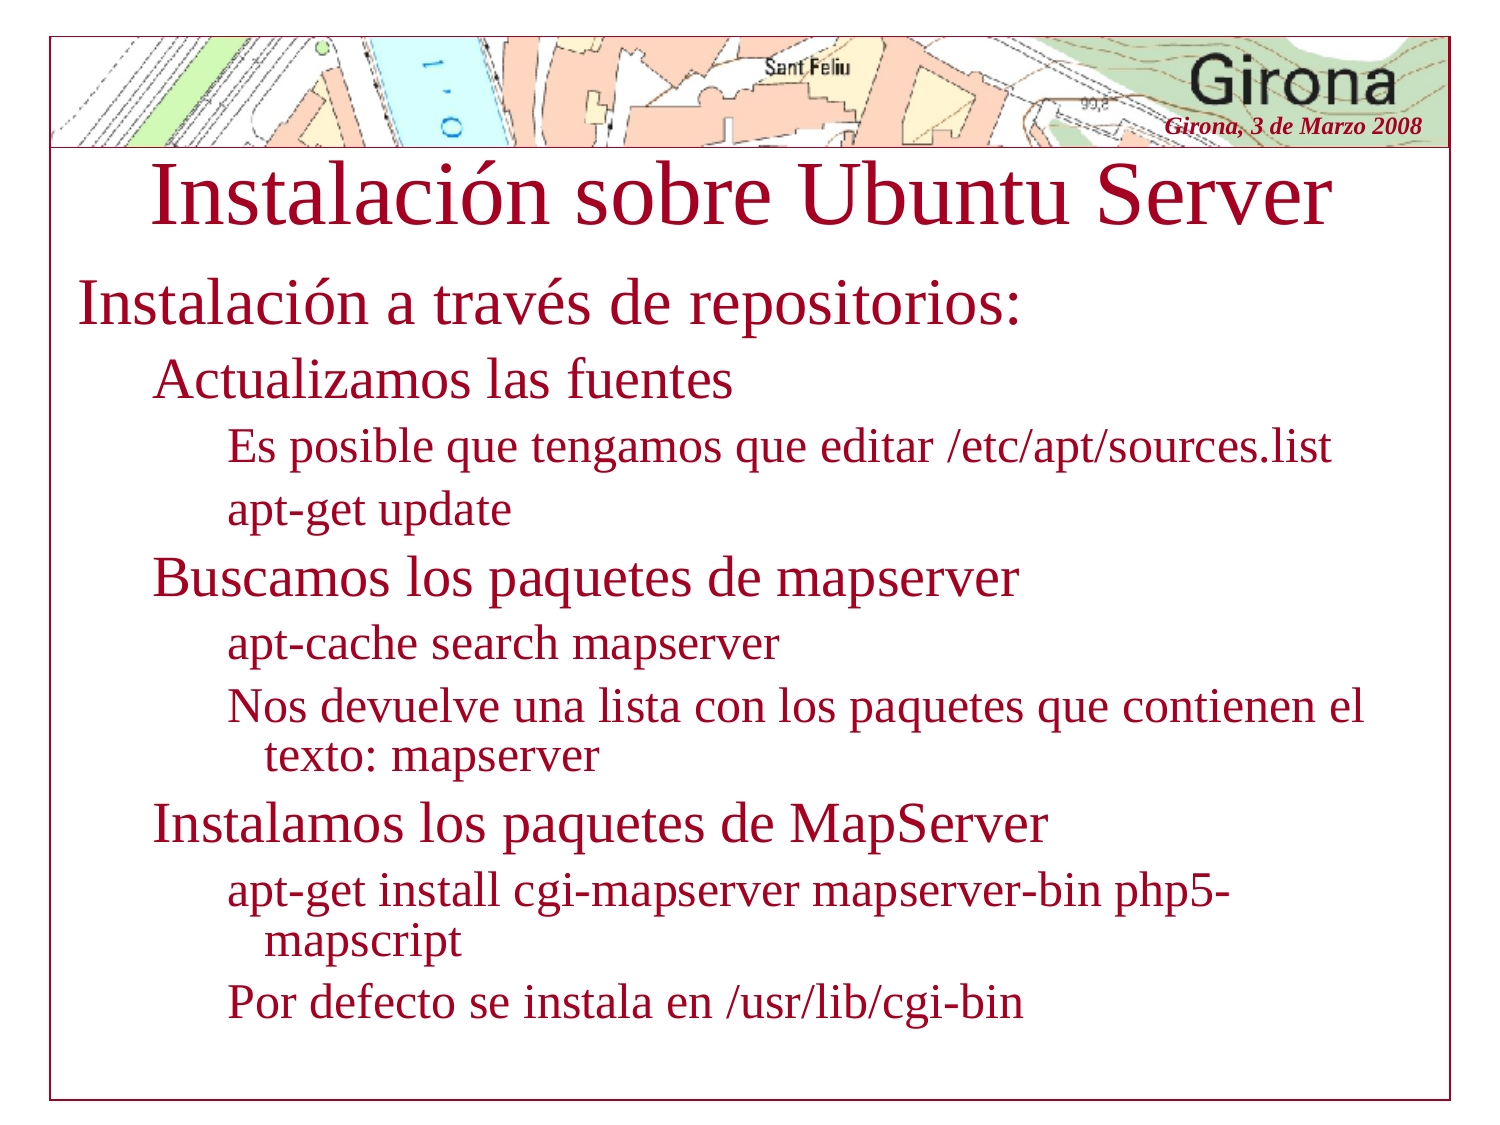

# Instalación sobre Ubuntu Server
Instalación a través de repositorios:
Actualizamos las fuentes
Es posible que tengamos que editar /etc/apt/sources.list
apt-get update
Buscamos los paquetes de mapserver
apt-cache search mapserver
Nos devuelve una lista con los paquetes que contienen el texto: mapserver
Instalamos los paquetes de MapServer
apt-get install cgi-mapserver mapserver-bin php5-mapscript
Por defecto se instala en /usr/lib/cgi-bin